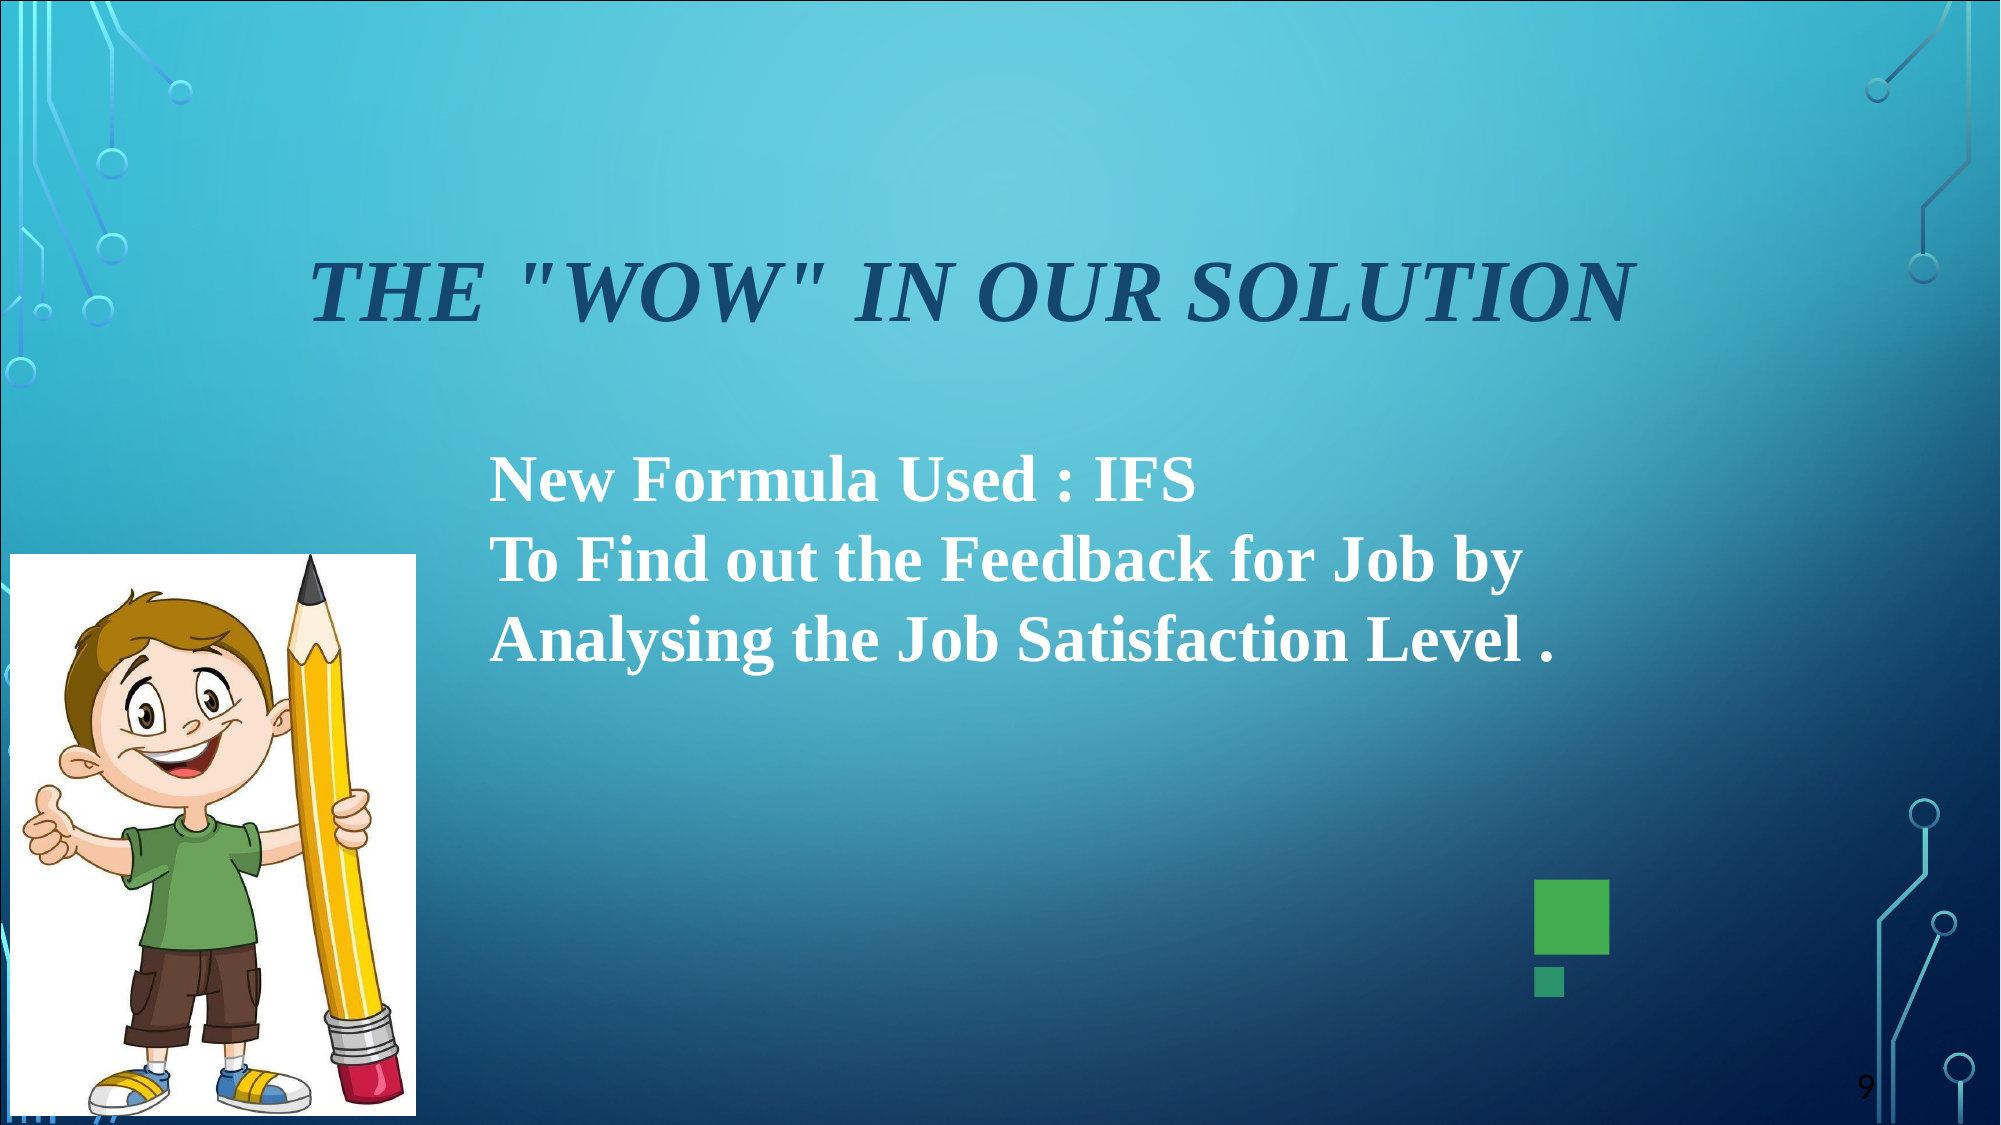

# THE "WOW" IN OUR SOLUTION
New Formula Used : IFS
To Find out the Feedback for Job by Analysing the Job Satisfaction Level .
3/21/2024 Annual Review